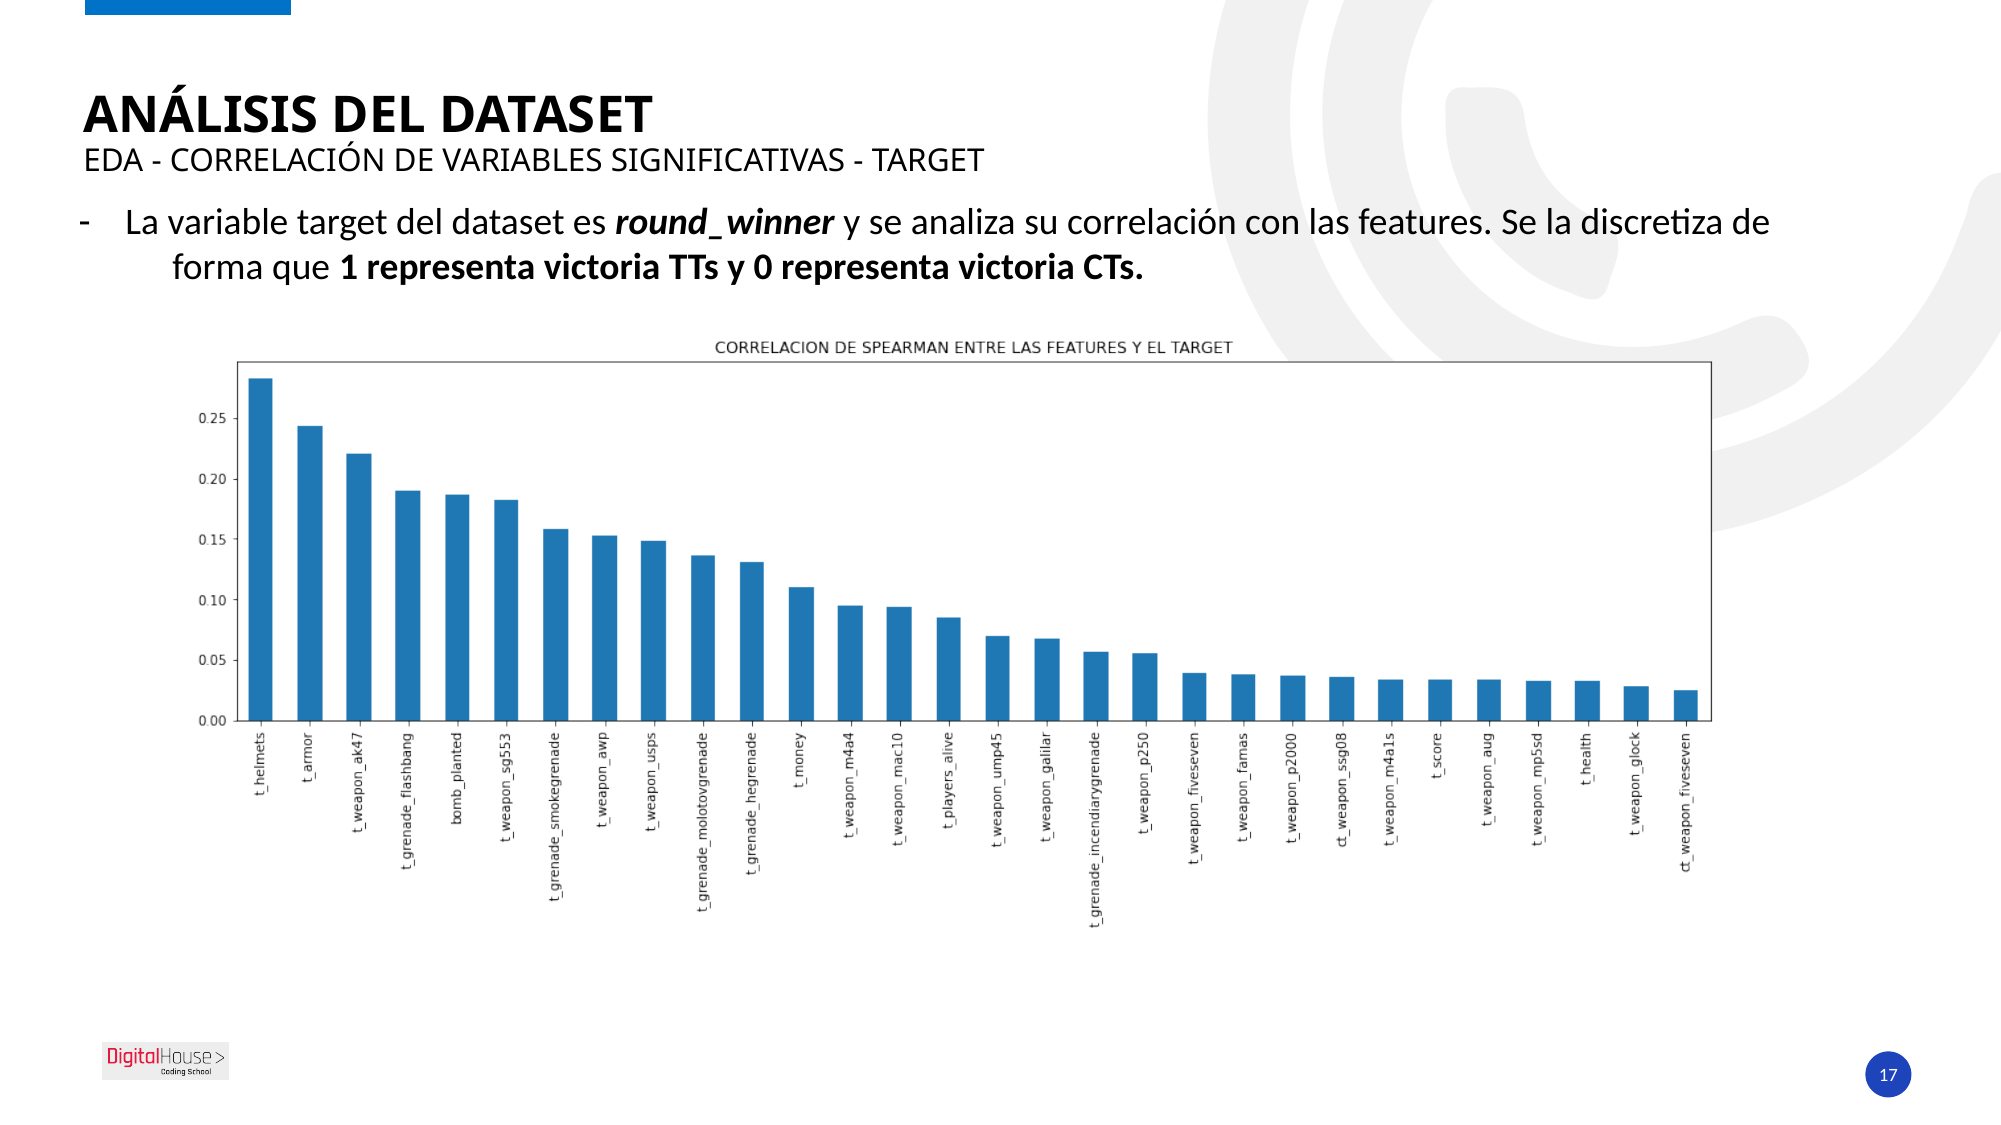

# ANÁLISIS DEL DATASET EDA - CORRELACIÓN DE VARIABLES SIGNIFICATIVAS - target
La variable target del dataset es round_winner y se analiza su correlación con las features. Se la discretiza de forma que 1 representa victoria TTs y 0 representa victoria CTs.